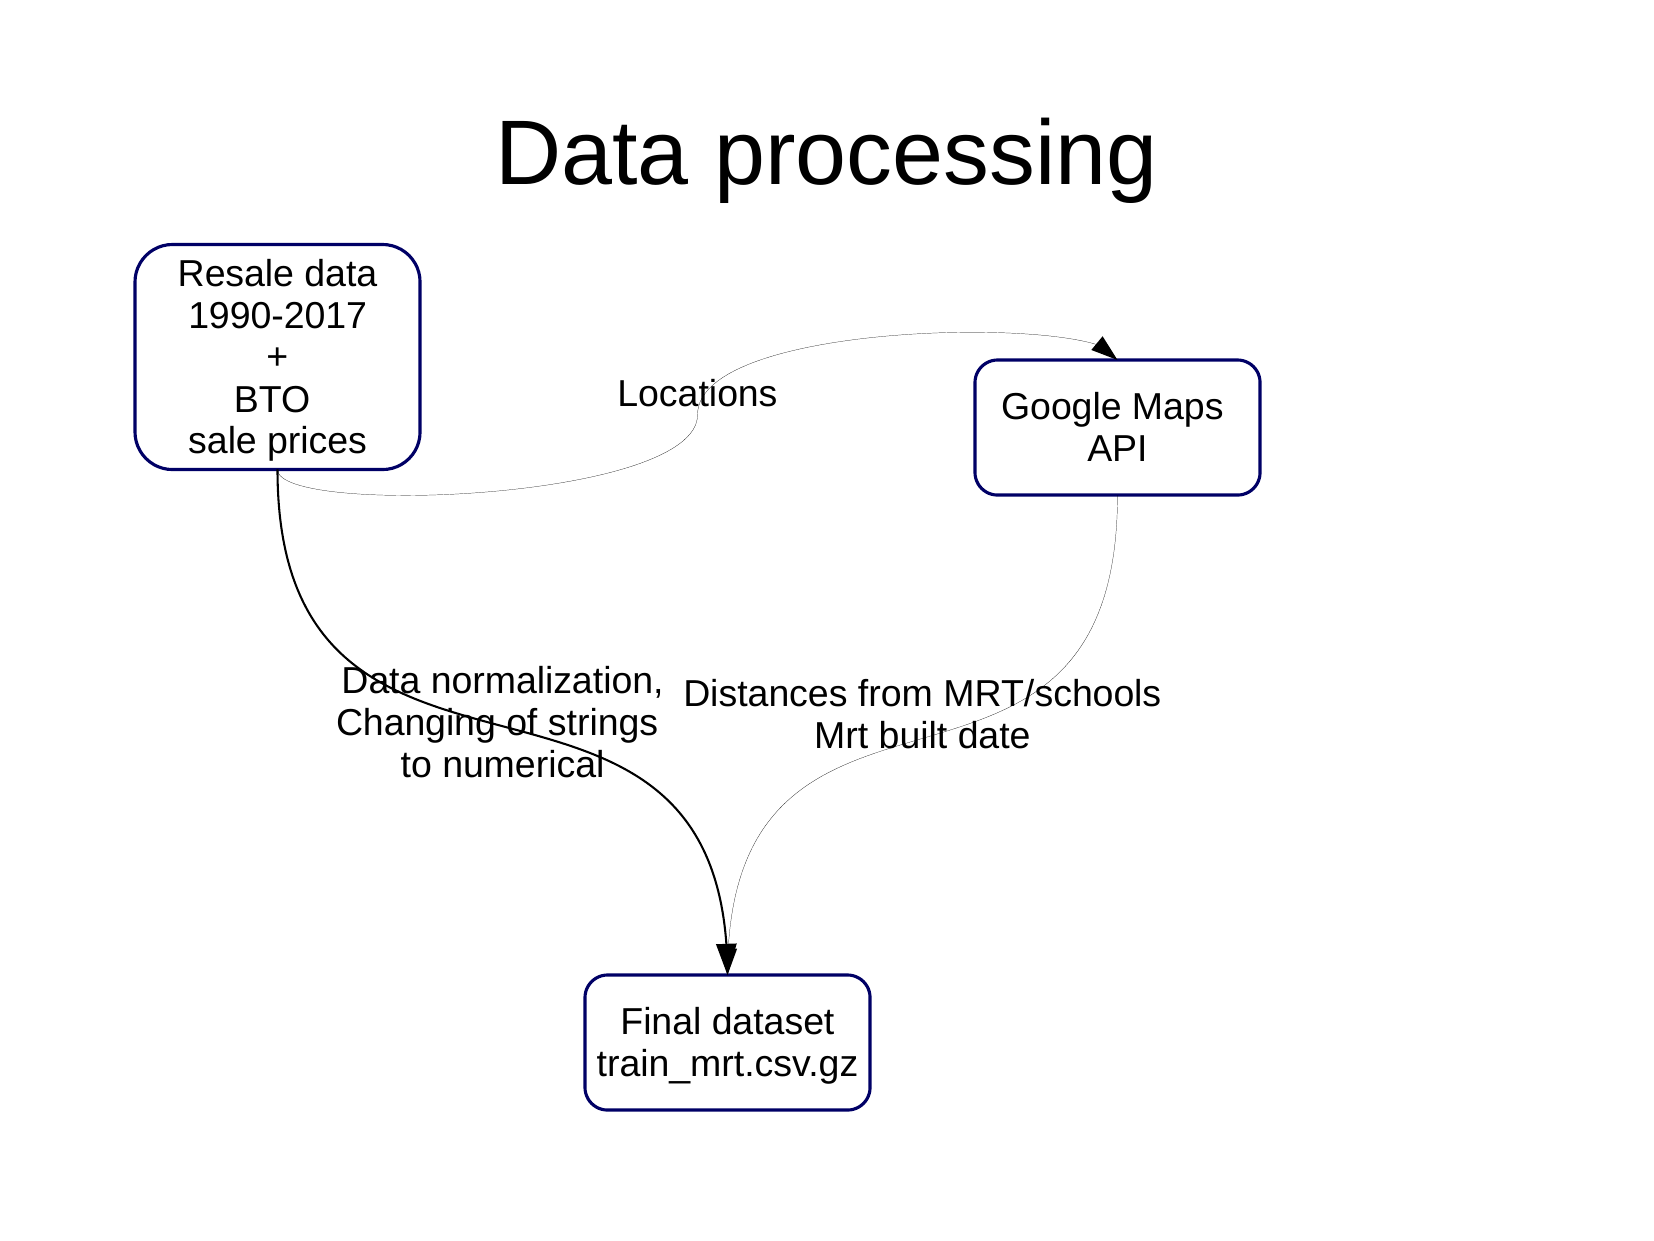

# Data processing
Resale data
1990-2017
+
BTO
sale prices
Google Maps
API
Final dataset
train_mrt.csv.gz